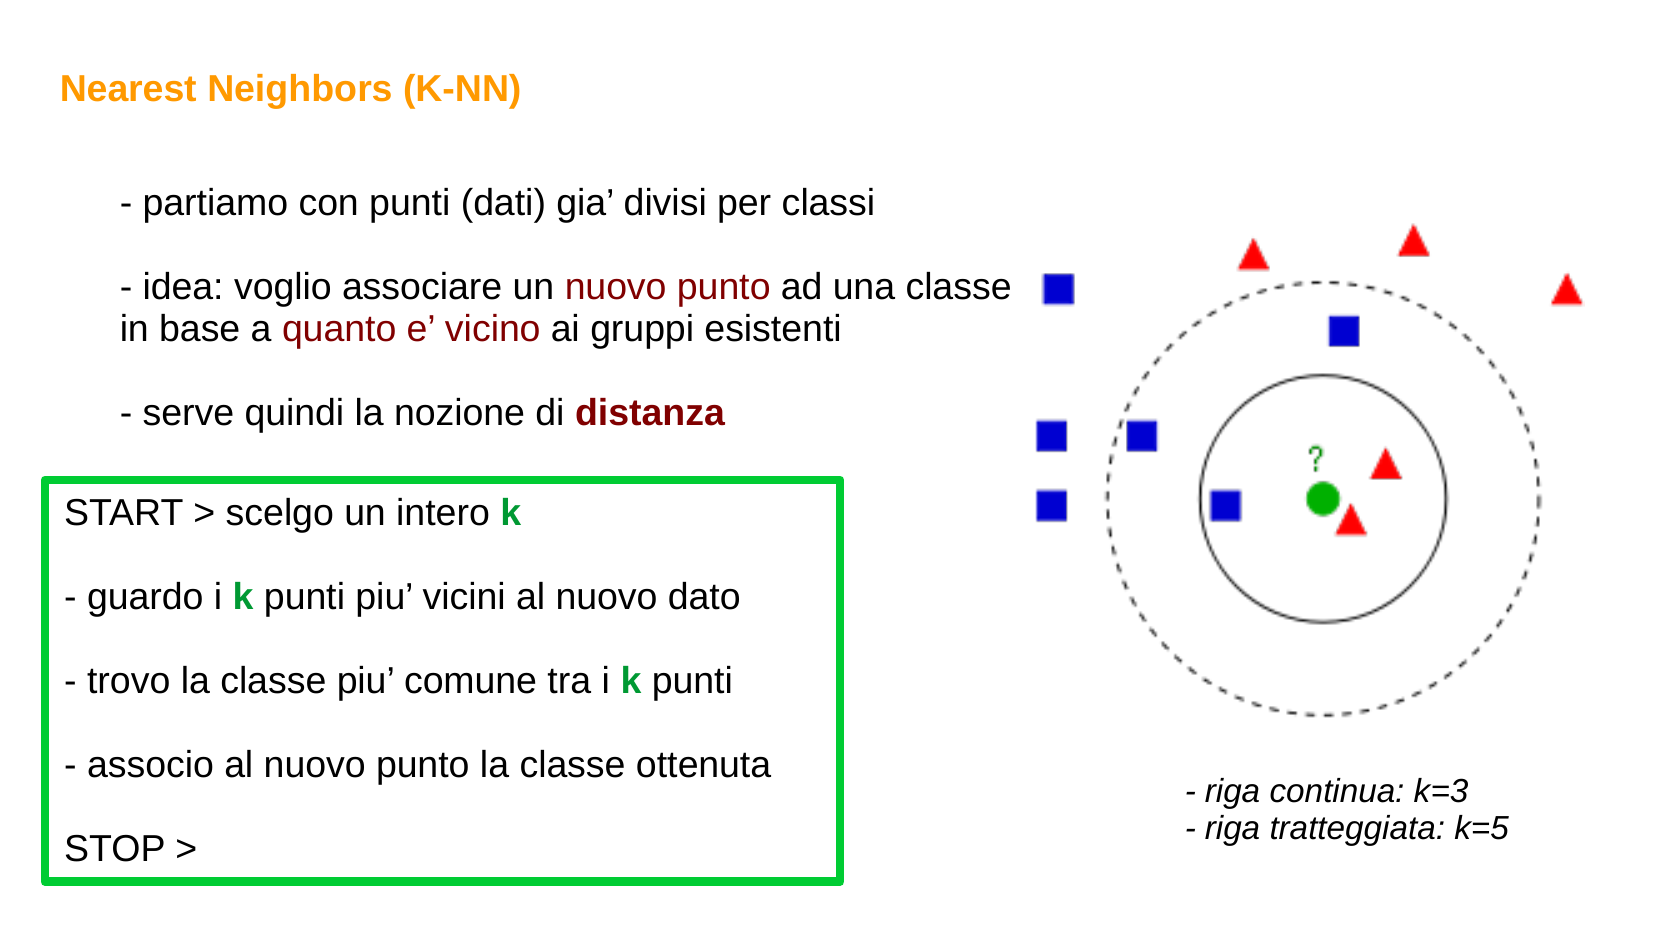

Nearest Neighbors (K-NN)
- partiamo con punti (dati) gia’ divisi per classi
- idea: voglio associare un nuovo punto ad una classe in base a quanto e’ vicino ai gruppi esistenti
- serve quindi la nozione di distanza
START > scelgo un intero k
- guardo i k punti piu’ vicini al nuovo dato
- trovo la classe piu’ comune tra i k punti
- associo al nuovo punto la classe ottenuta
STOP >
- riga continua: k=3
- riga tratteggiata: k=5